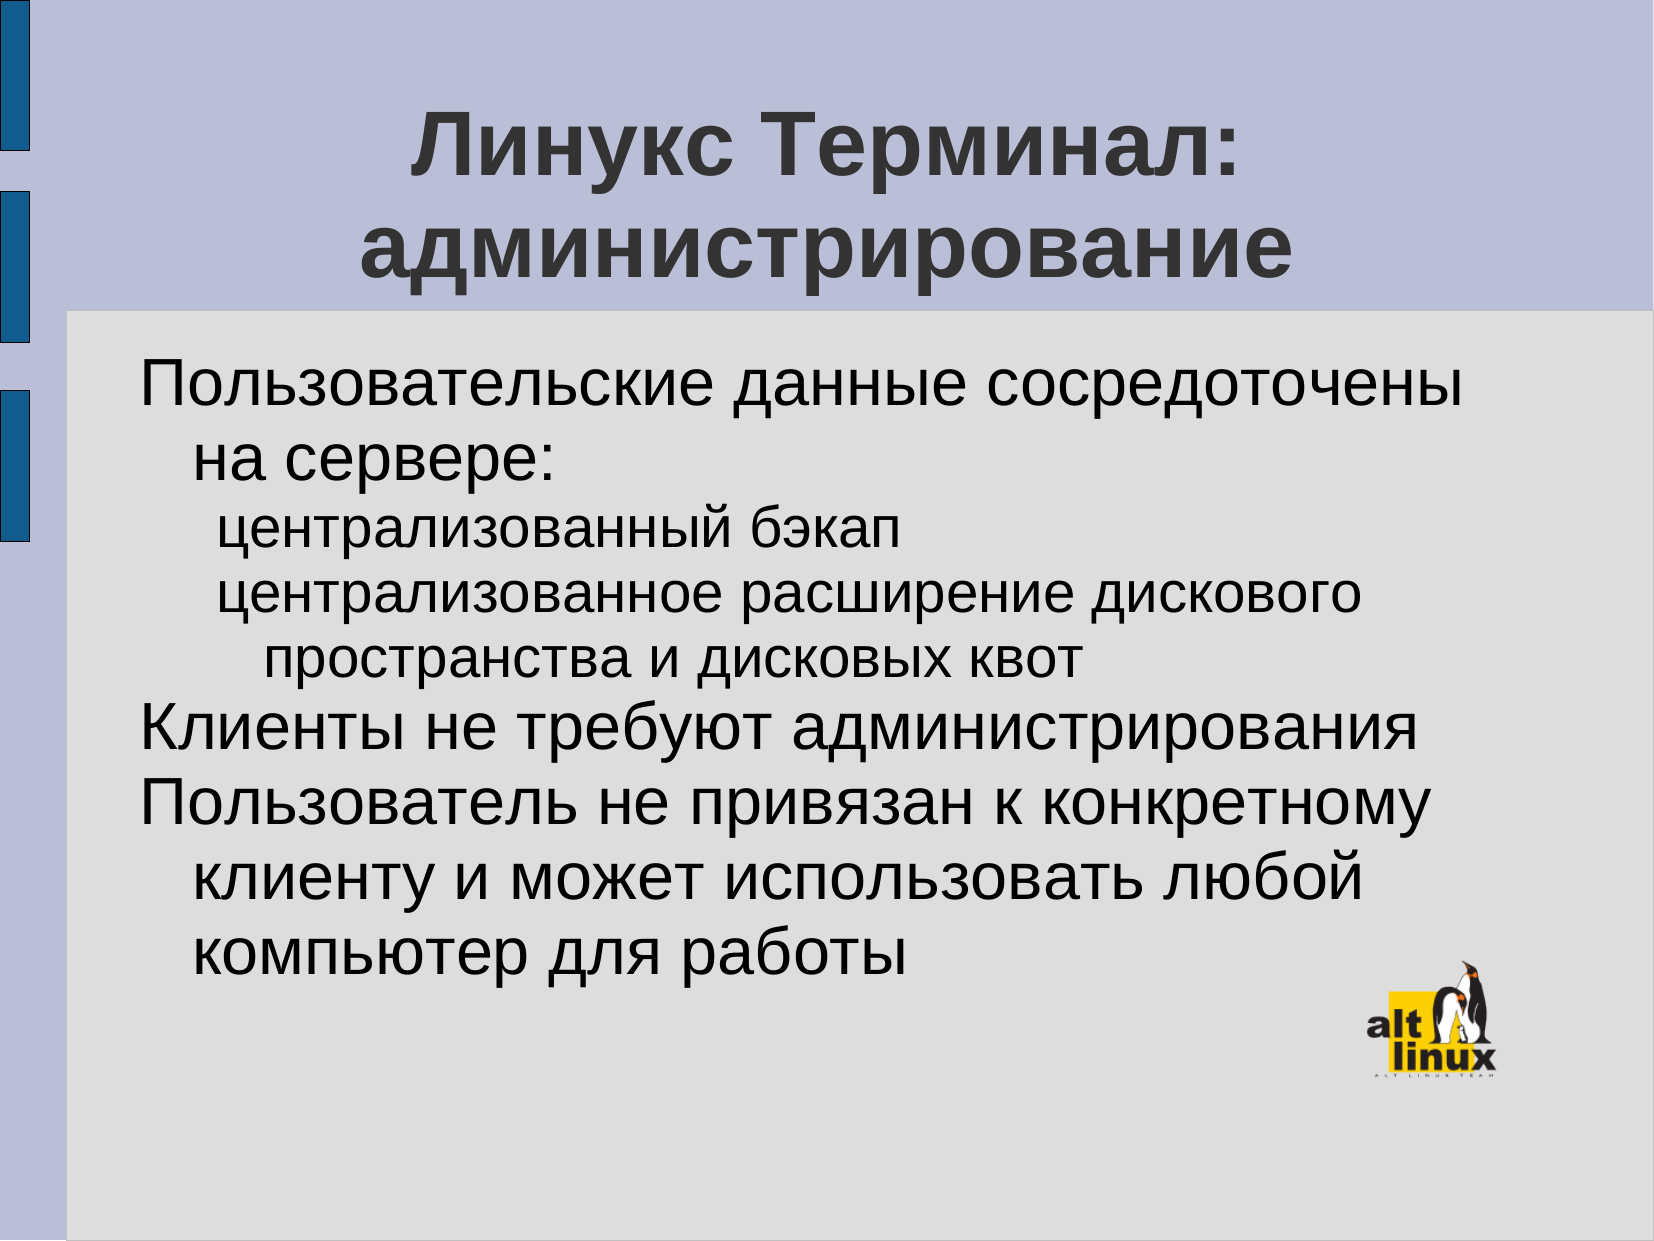

# Линукс Терминал: администрирование
Пользовательские данные сосредоточены на сервере:
централизованный бэкап
централизованное расширение дискового пространства и дисковых квот
Клиенты не требуют администрирования
Пользователь не привязан к конкретному клиенту и может использовать любой компьютер для работы